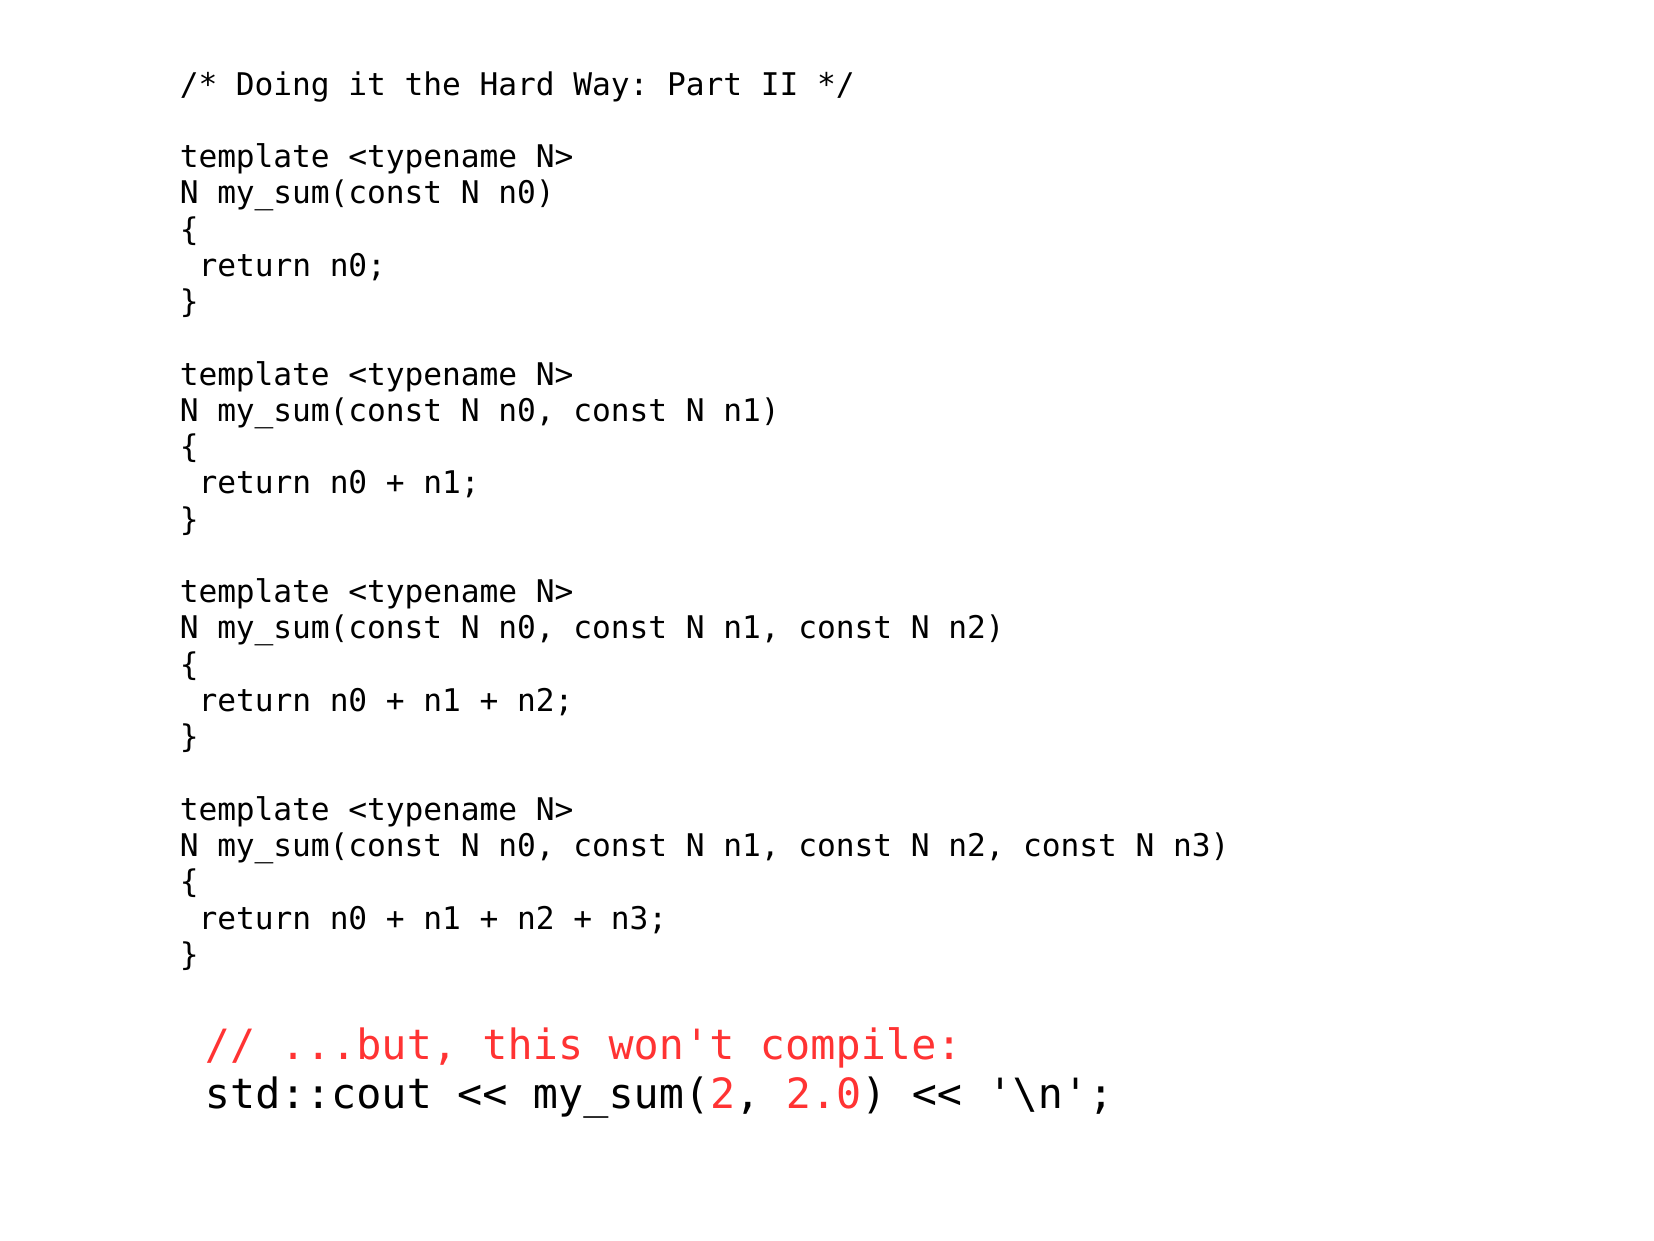

/* Doing it the Hard Way: Part II */
template <typename N>
N my_sum(const N n0)
{
 return n0;
}
template <typename N>
N my_sum(const N n0, const N n1)
{
 return n0 + n1;
}
template <typename N>
N my_sum(const N n0, const N n1, const N n2)
{
 return n0 + n1 + n2;
}
template <typename N>
N my_sum(const N n0, const N n1, const N n2, const N n3)
{
 return n0 + n1 + n2 + n3;
}
 // ...but, this won't compile:
 std::cout << my_sum(2, 2.0) << '\n';